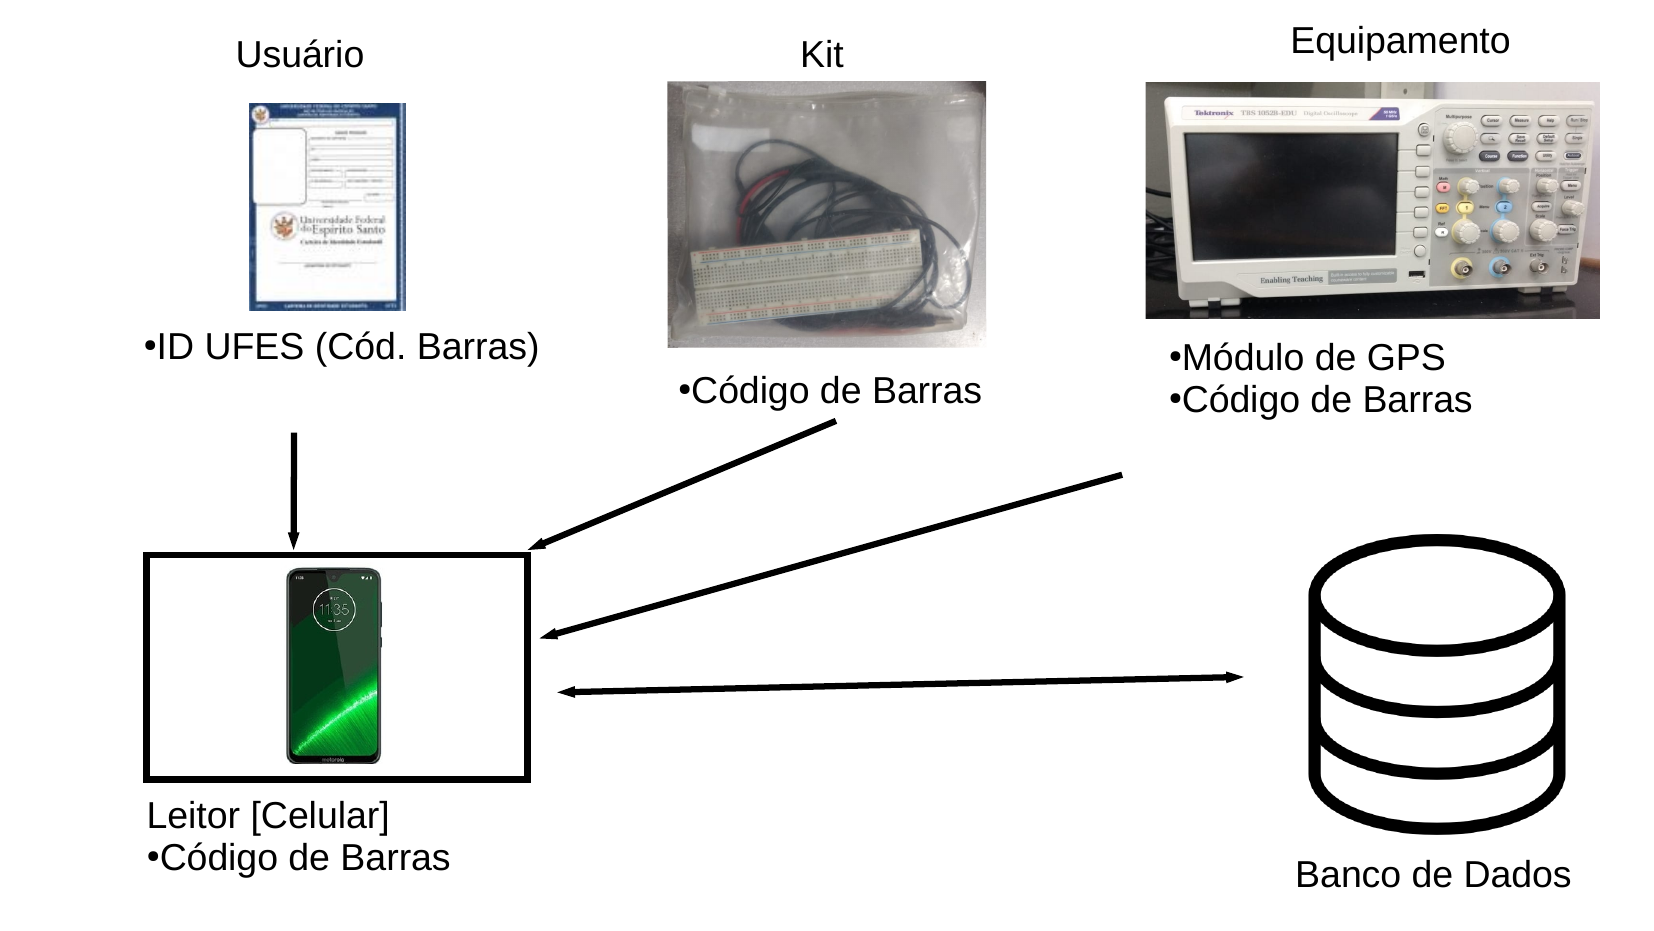

Equipamento
Usuário
Kit
Módulo de GPS
Código de Barras
ID UFES (Cód. Barras)
Código de Barras
Leitor [Celular]
Código de Barras
Banco de Dados